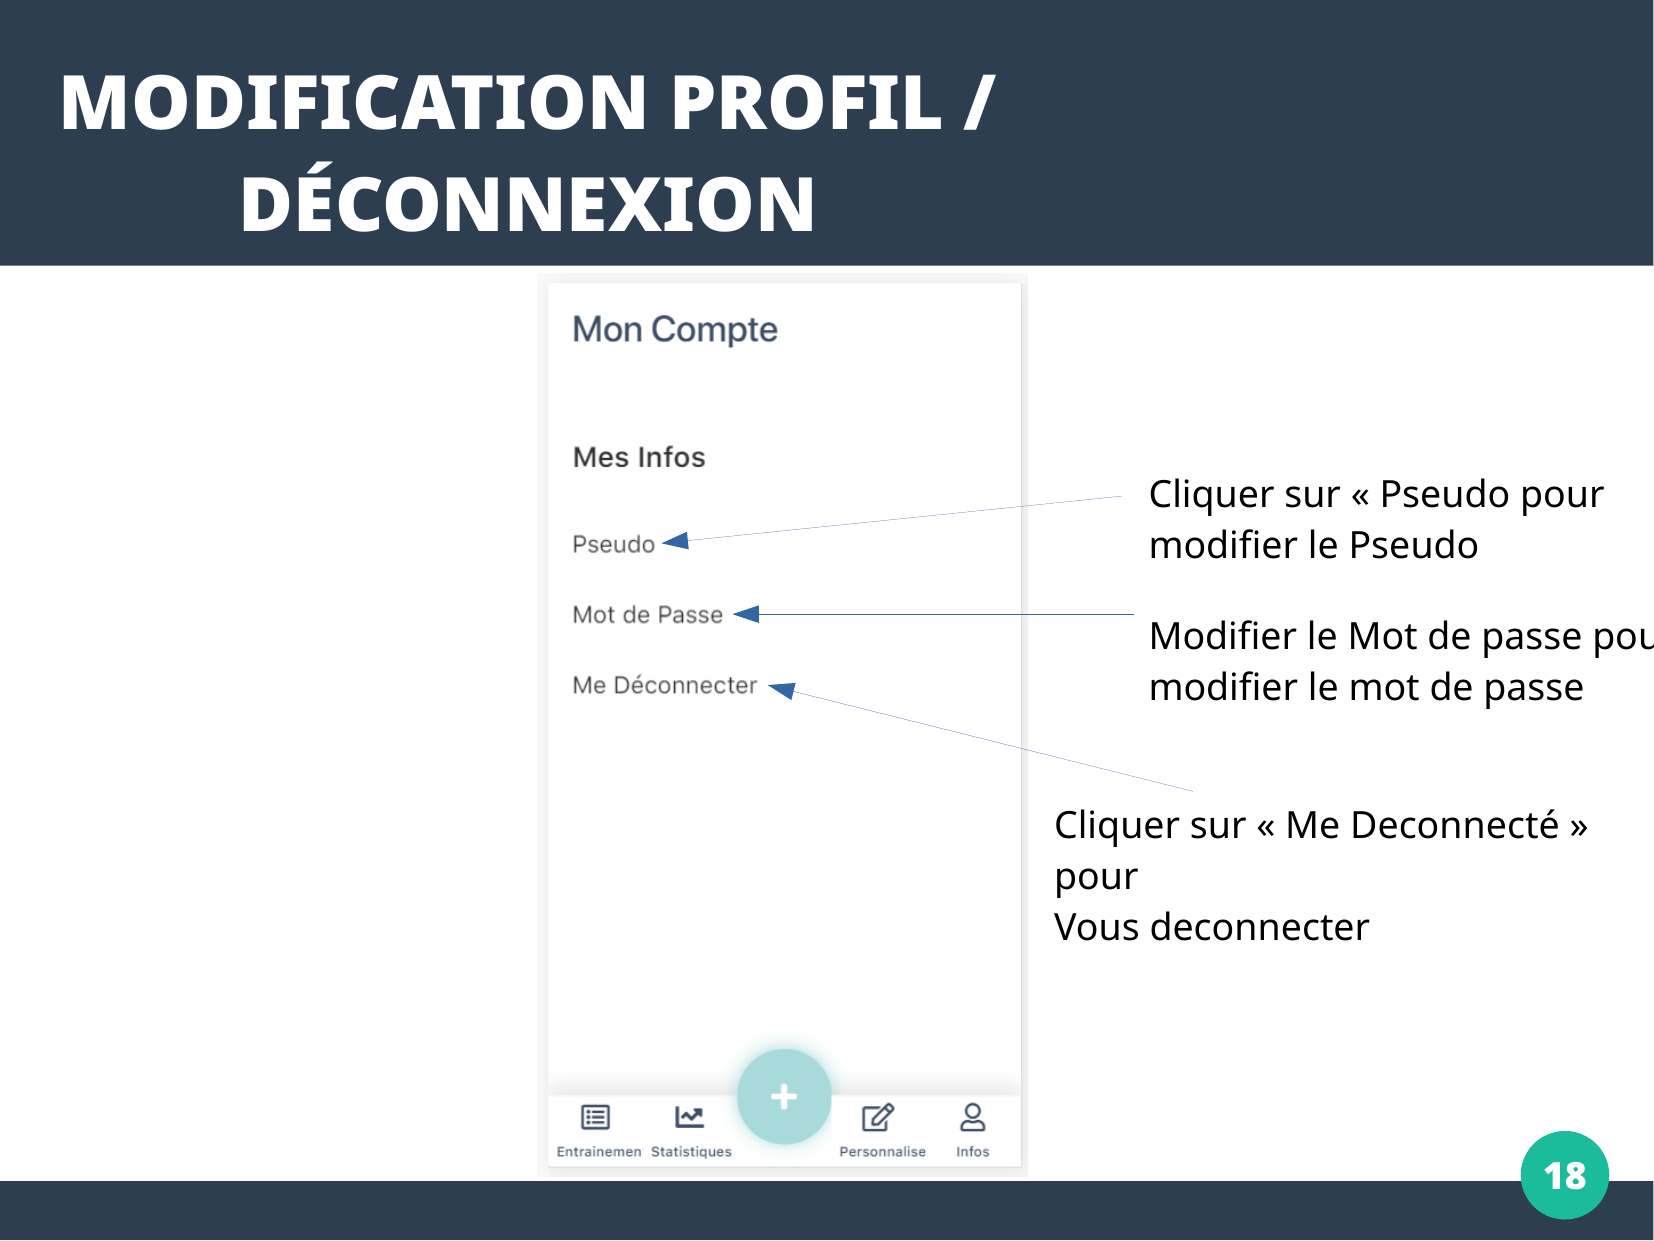

# MODIFICATION PROFIL / DÉCONNEXION
Cliquer sur « Pseudo pour modifier le Pseudo
Modifier le Mot de passe pour modifier le mot de passe
Cliquer sur « Me Deconnecté » pour
Vous deconnecter
18